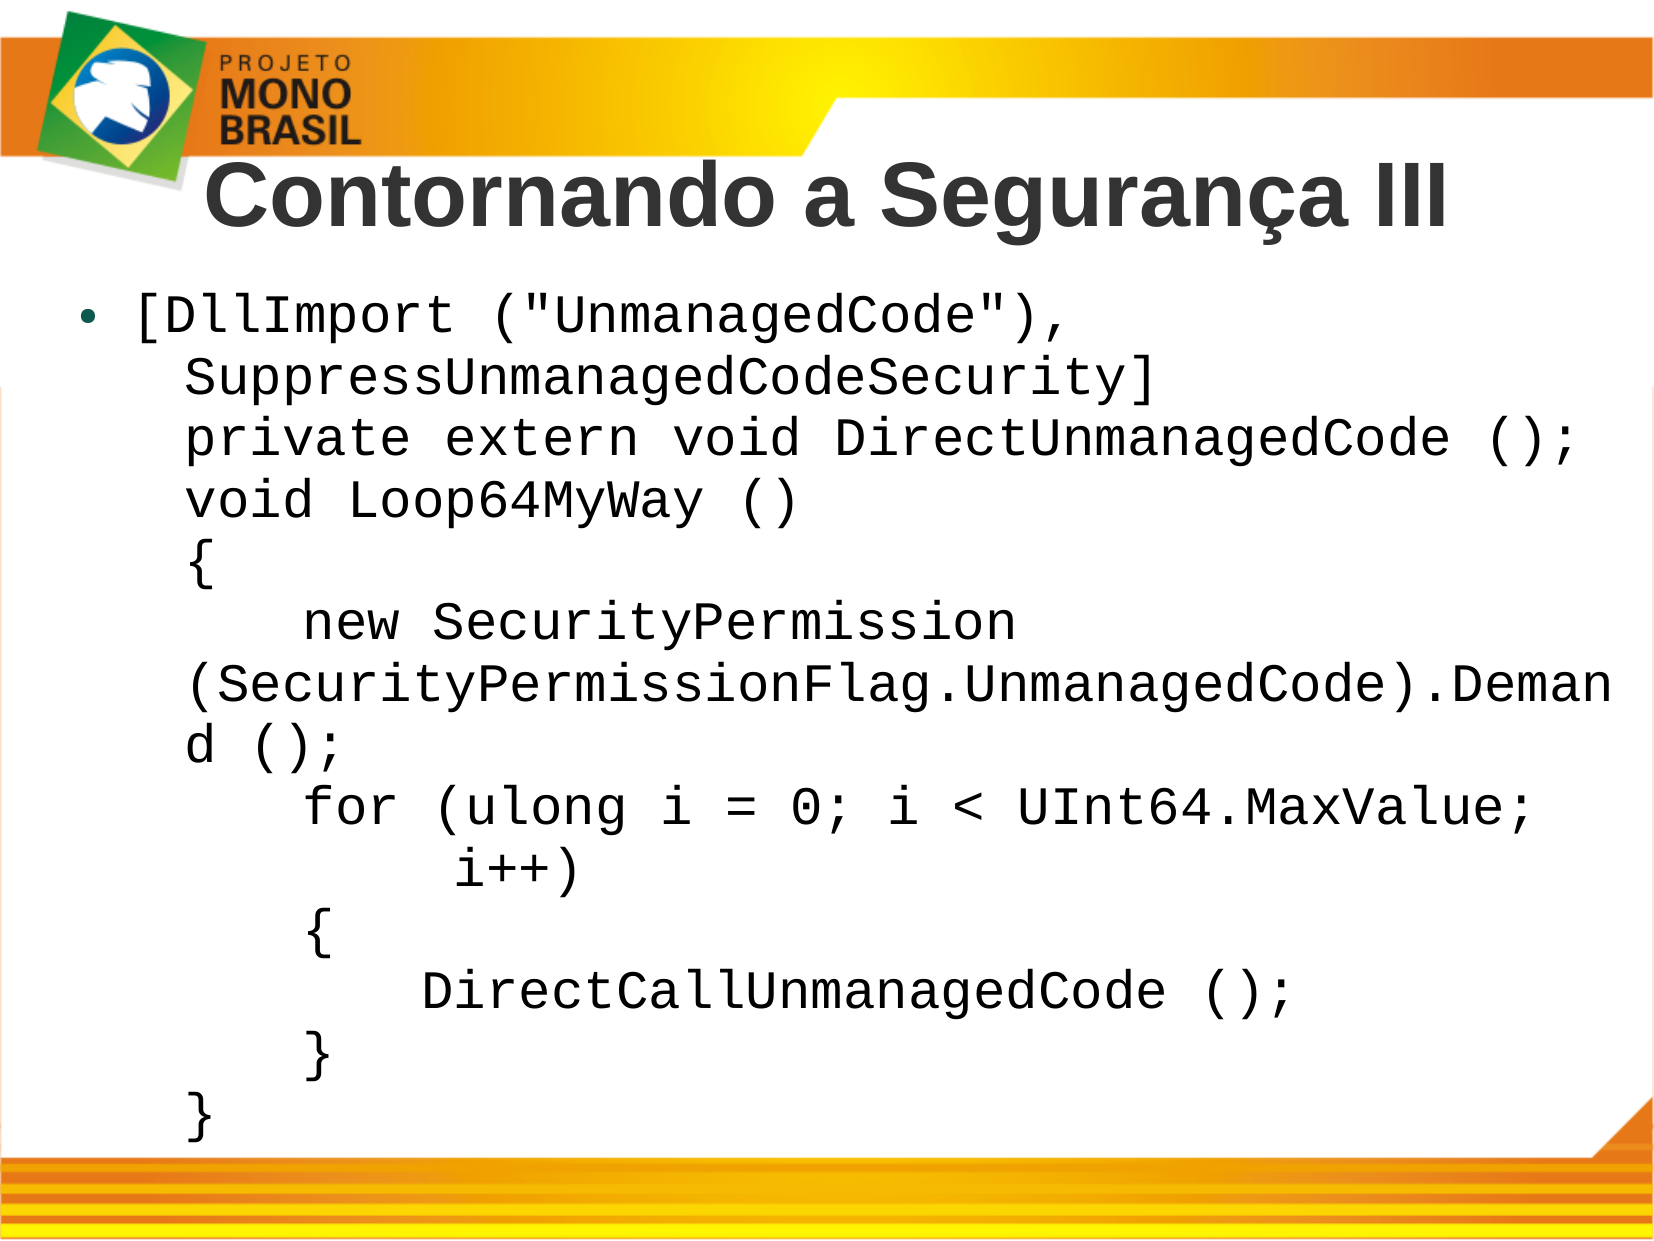

# Contornando a Segurança III
[DllImport ("UnmanagedCode"), SuppressUnmanagedCodeSecurity]
private extern void DirectUnmanagedCode ();
void Loop64MyWay ()
{
	new SecurityPermission (SecurityPermissionFlag.UnmanagedCode).Demand ();
	for (ulong i = 0; i < UInt64.MaxValue;
		 i++)
	{
		DirectCallUnmanagedCode ();
	}
}